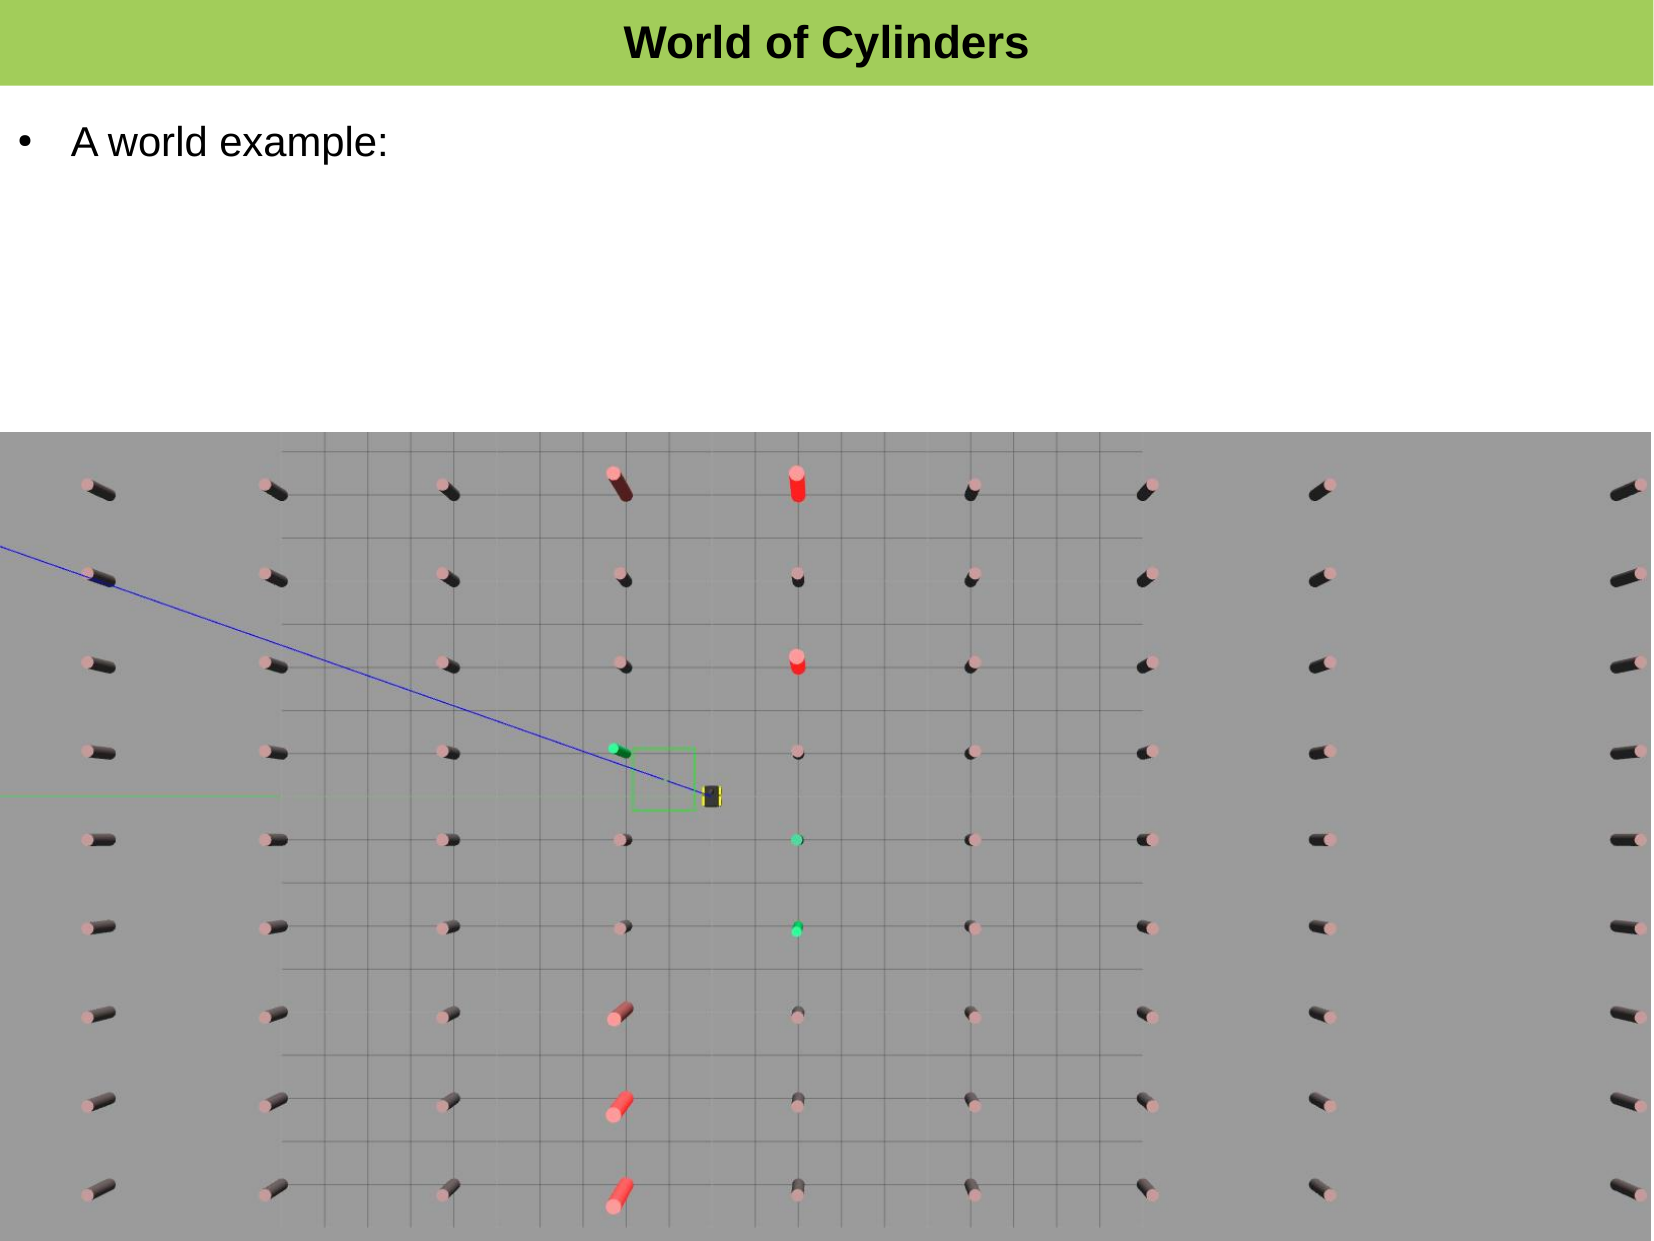

# World of Cylinders
A world example: